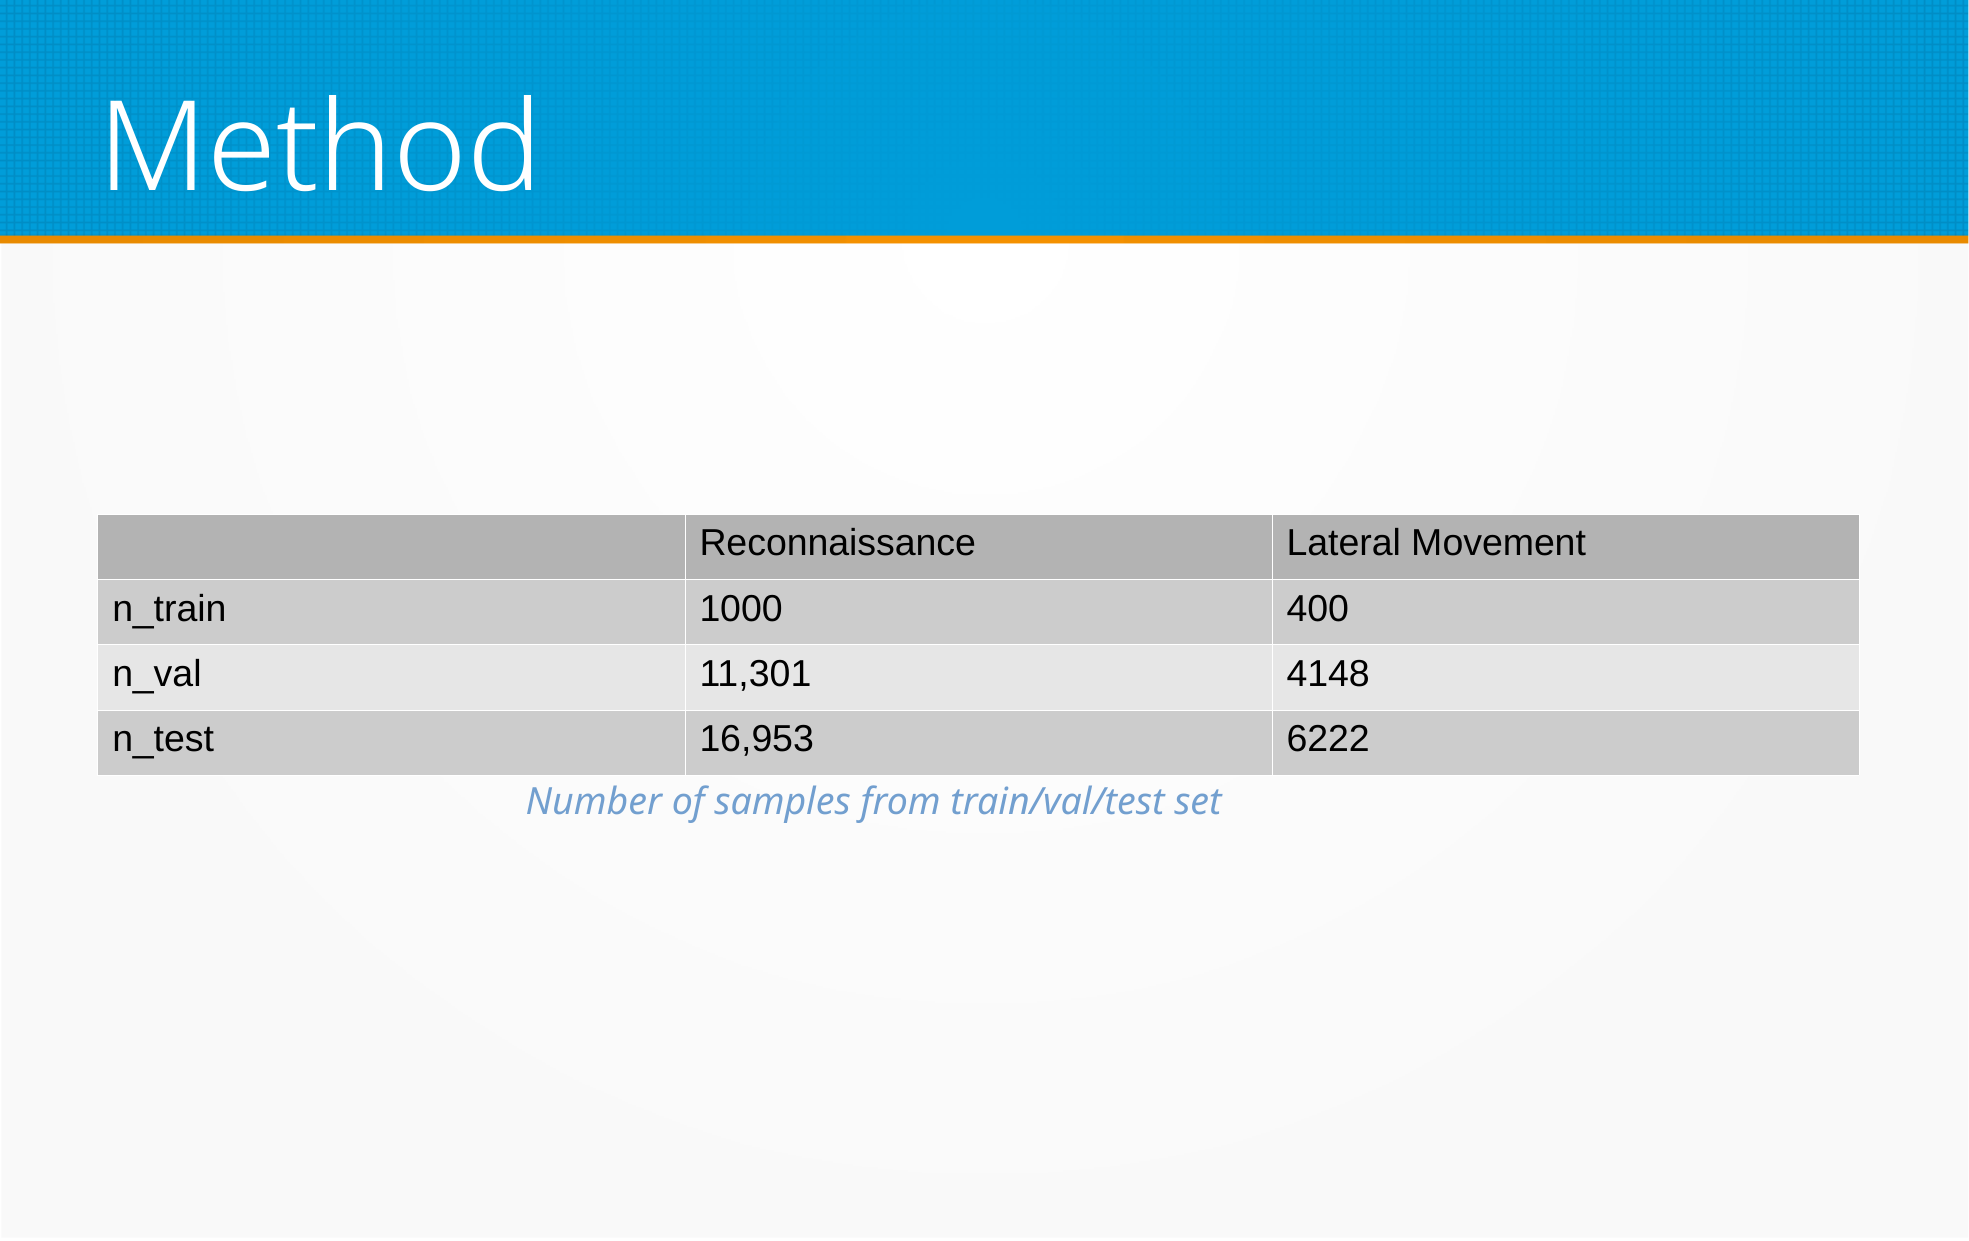

# Method
| | Reconnaissance | Lateral Movement |
| --- | --- | --- |
| n\_train | 1000 | 400 |
| n\_val | 11,301 | 4148 |
| n\_test | 16,953 | 6222 |
Number of samples from train/val/test set